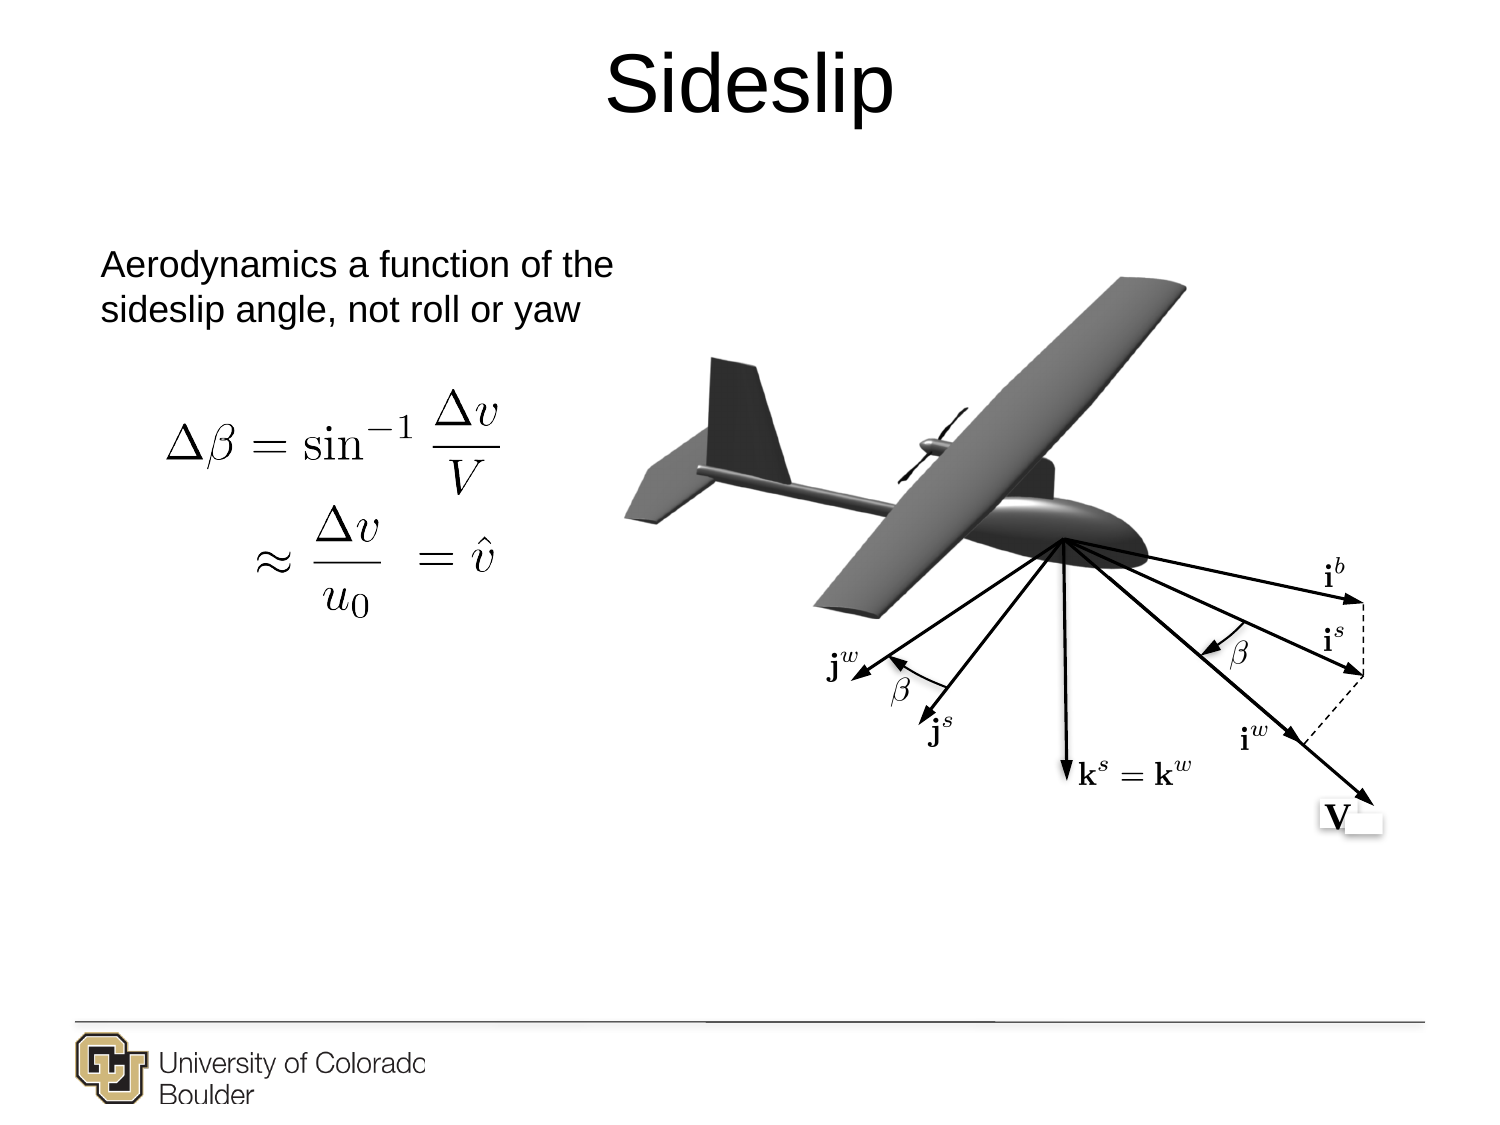

# Sideslip
Aerodynamics a function of the sideslip angle, not roll or yaw
V